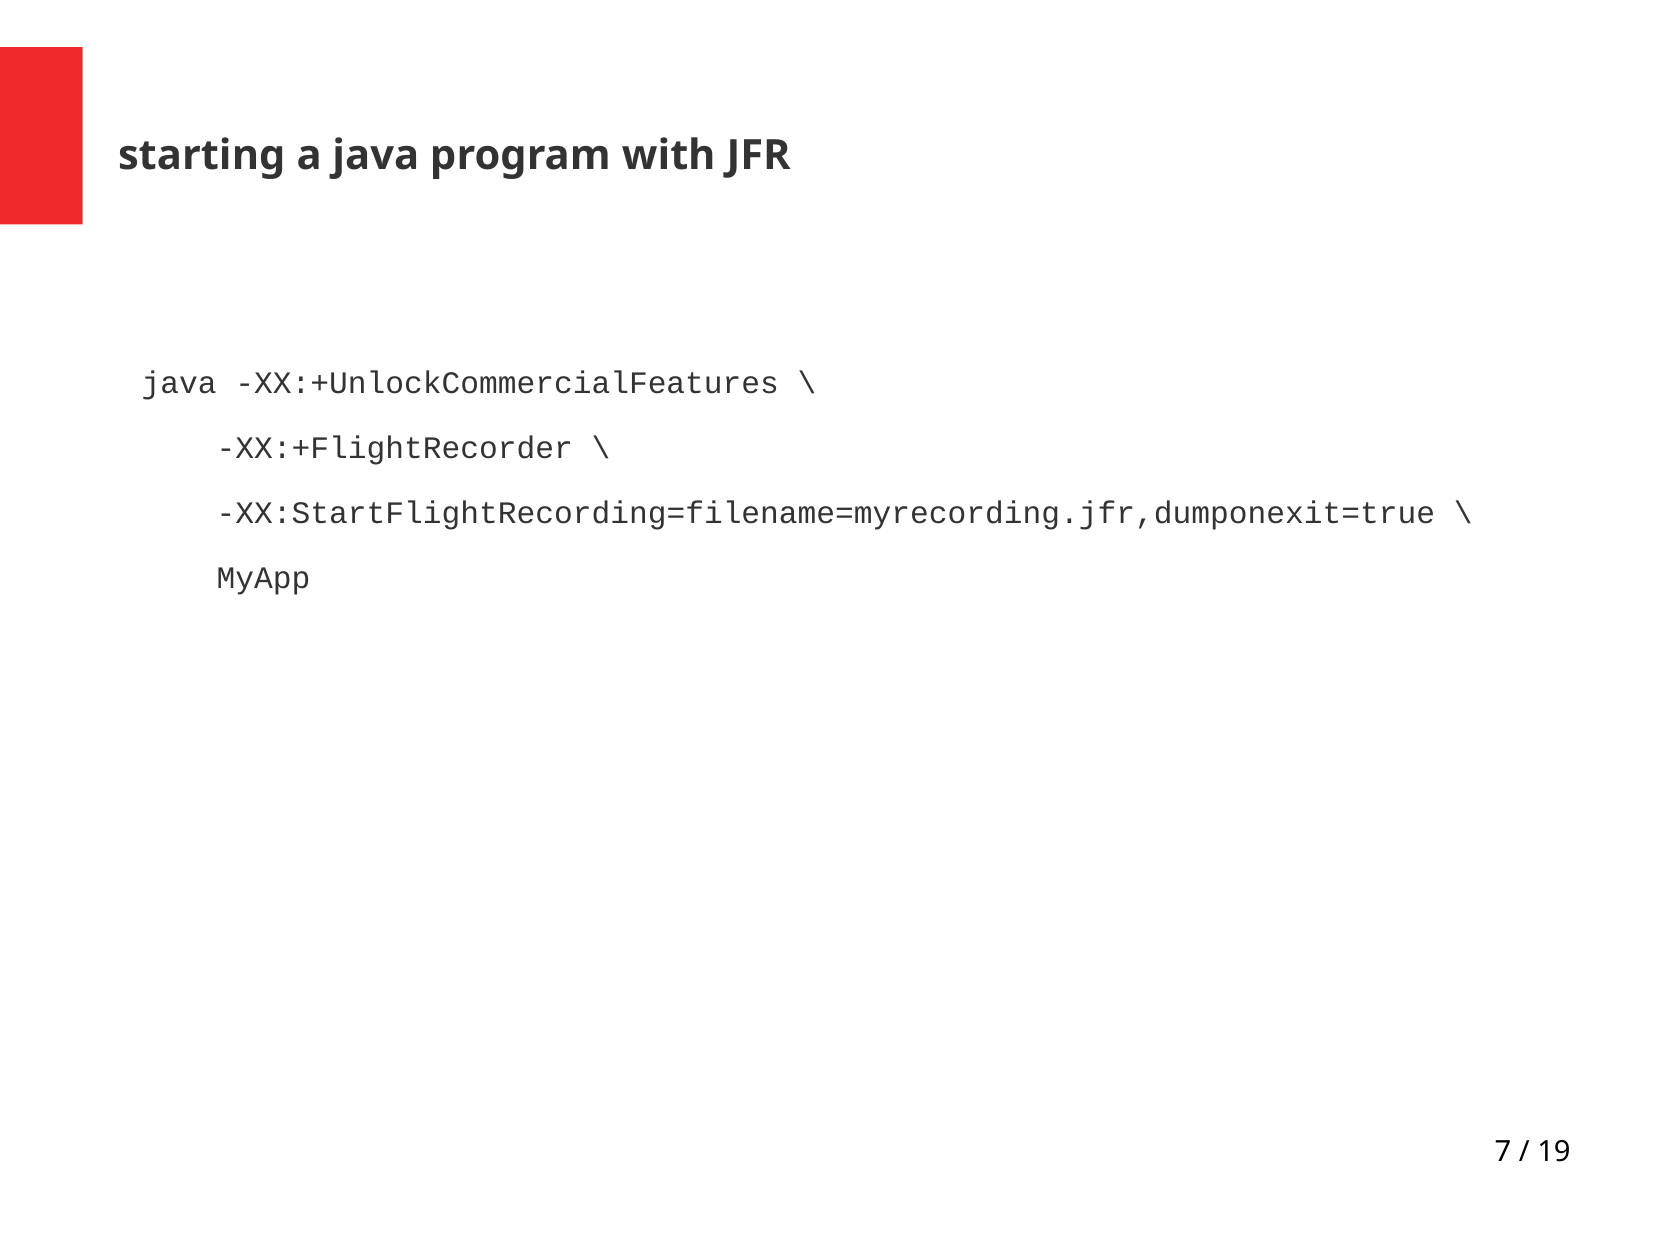

# starting a java program with JFR
java -XX:+UnlockCommercialFeatures \
 -XX:+FlightRecorder \
 -XX:StartFlightRecording=filename=myrecording.jfr,dumponexit=true \
 MyApp
7